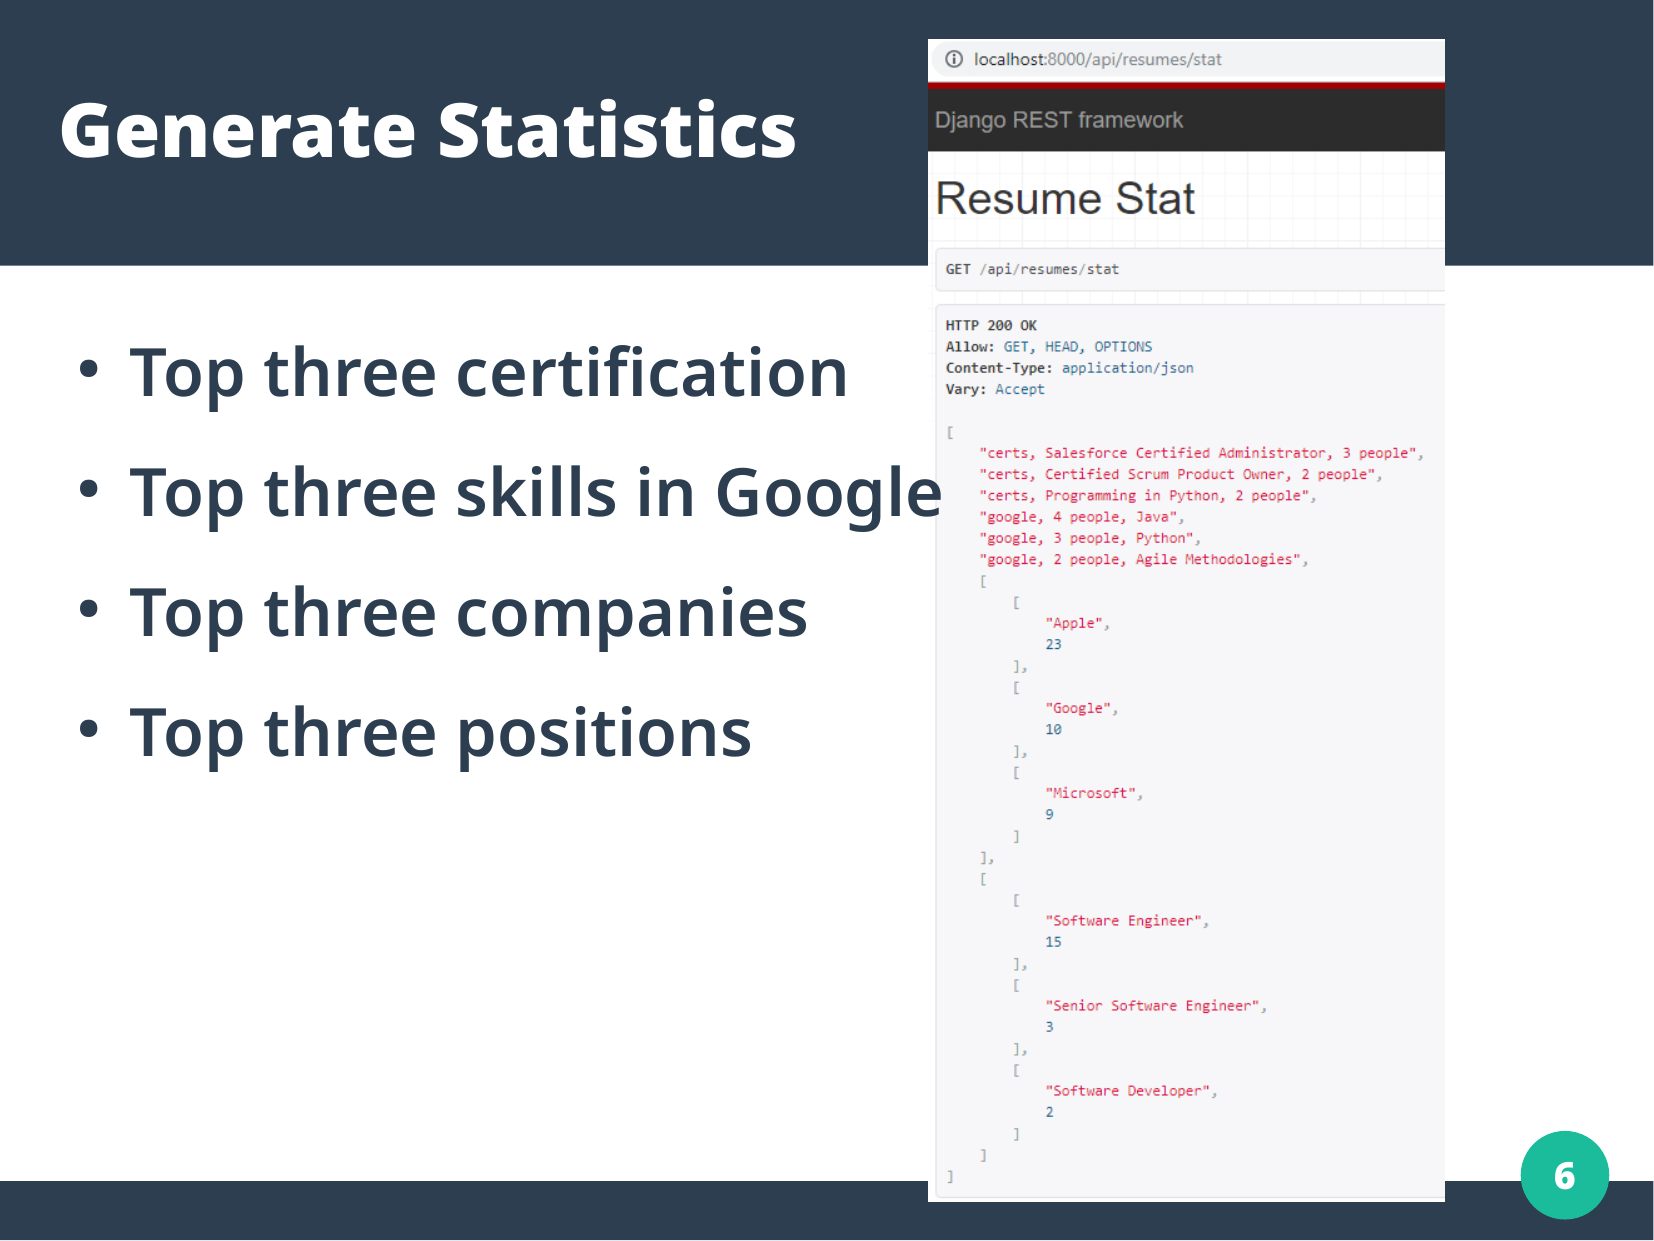

# Generate Statistics
Top three certification
Top three skills in Google
Top three companies
Top three positions
6